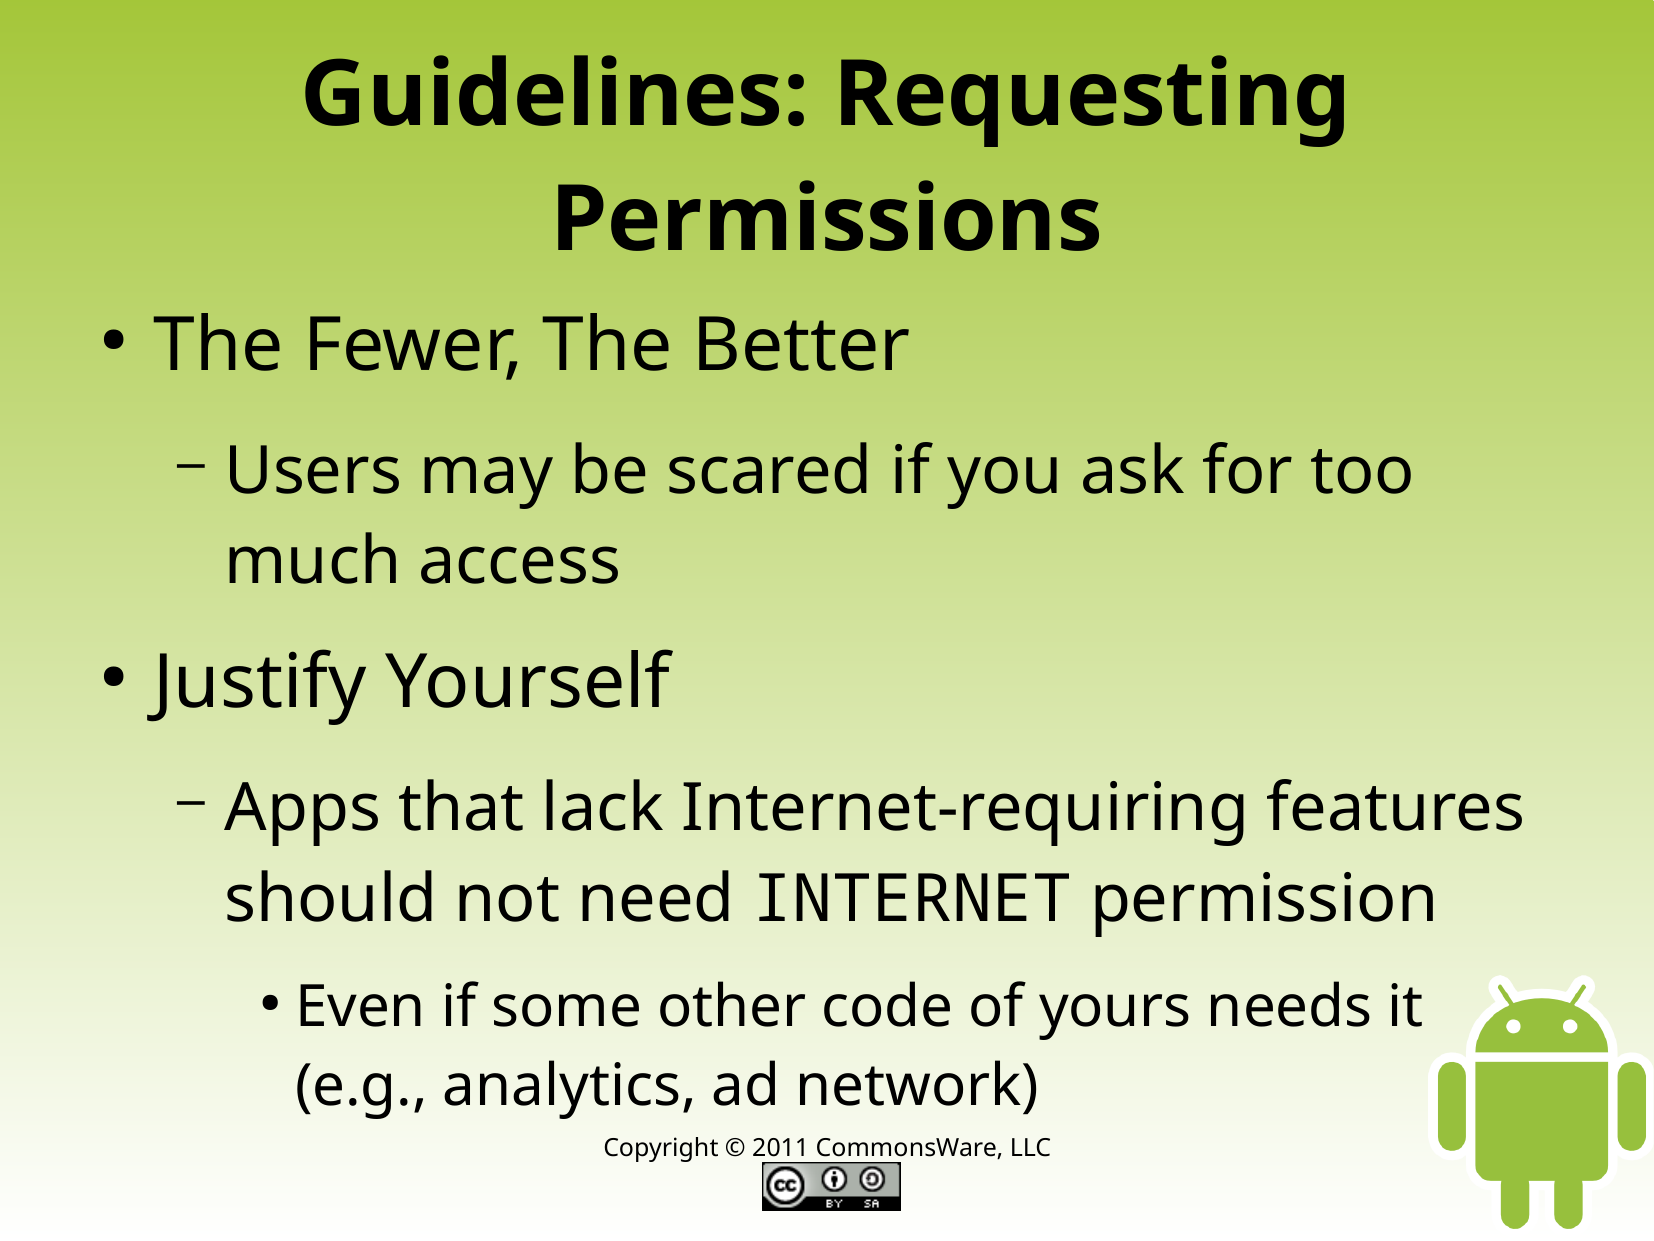

# Guidelines: Requesting Permissions
The Fewer, The Better
Users may be scared if you ask for too much access
Justify Yourself
Apps that lack Internet-requiring features should not need INTERNET permission
Even if some other code of yours needs it
(e.g., analytics, ad network)